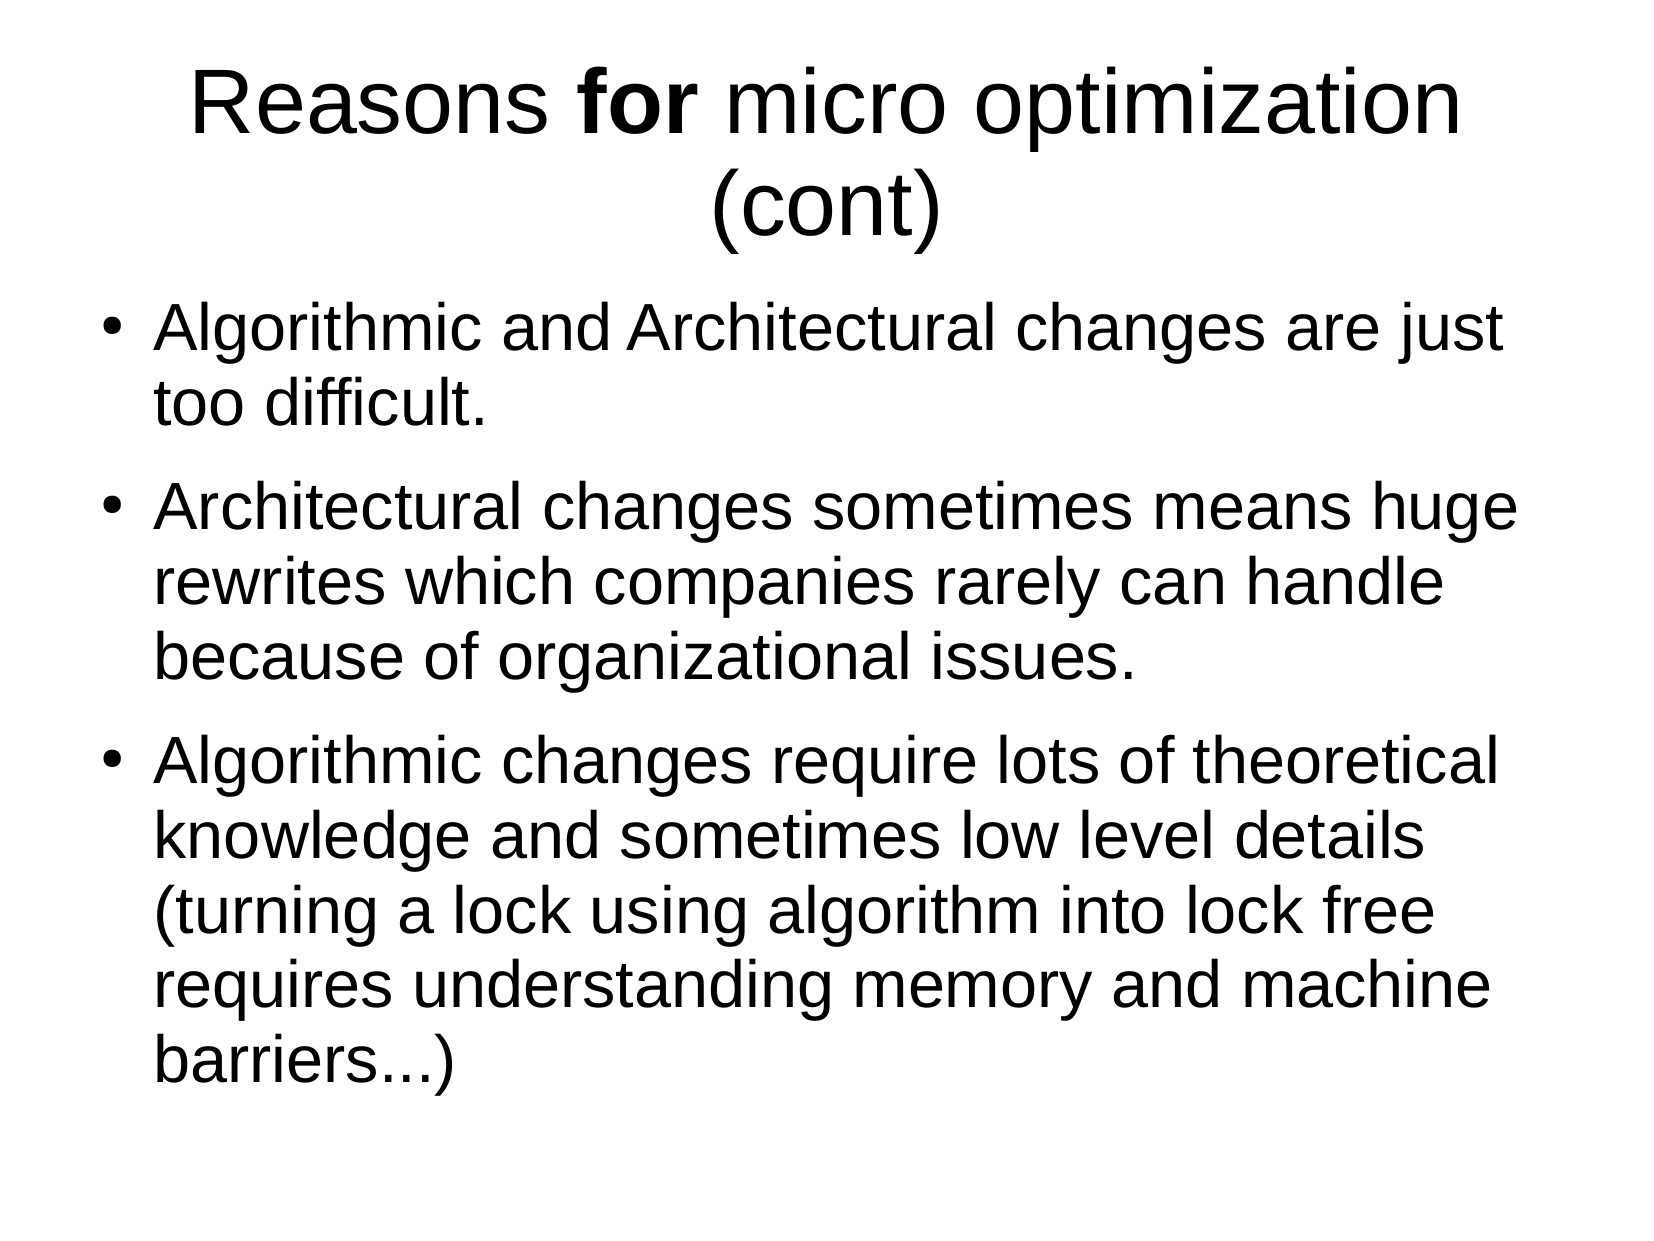

# Reasons for micro optimization (cont)
Algorithmic and Architectural changes are just too difficult.
Architectural changes sometimes means huge rewrites which companies rarely can handle because of organizational issues.
Algorithmic changes require lots of theoretical knowledge and sometimes low level details (turning a lock using algorithm into lock free requires understanding memory and machine barriers...)